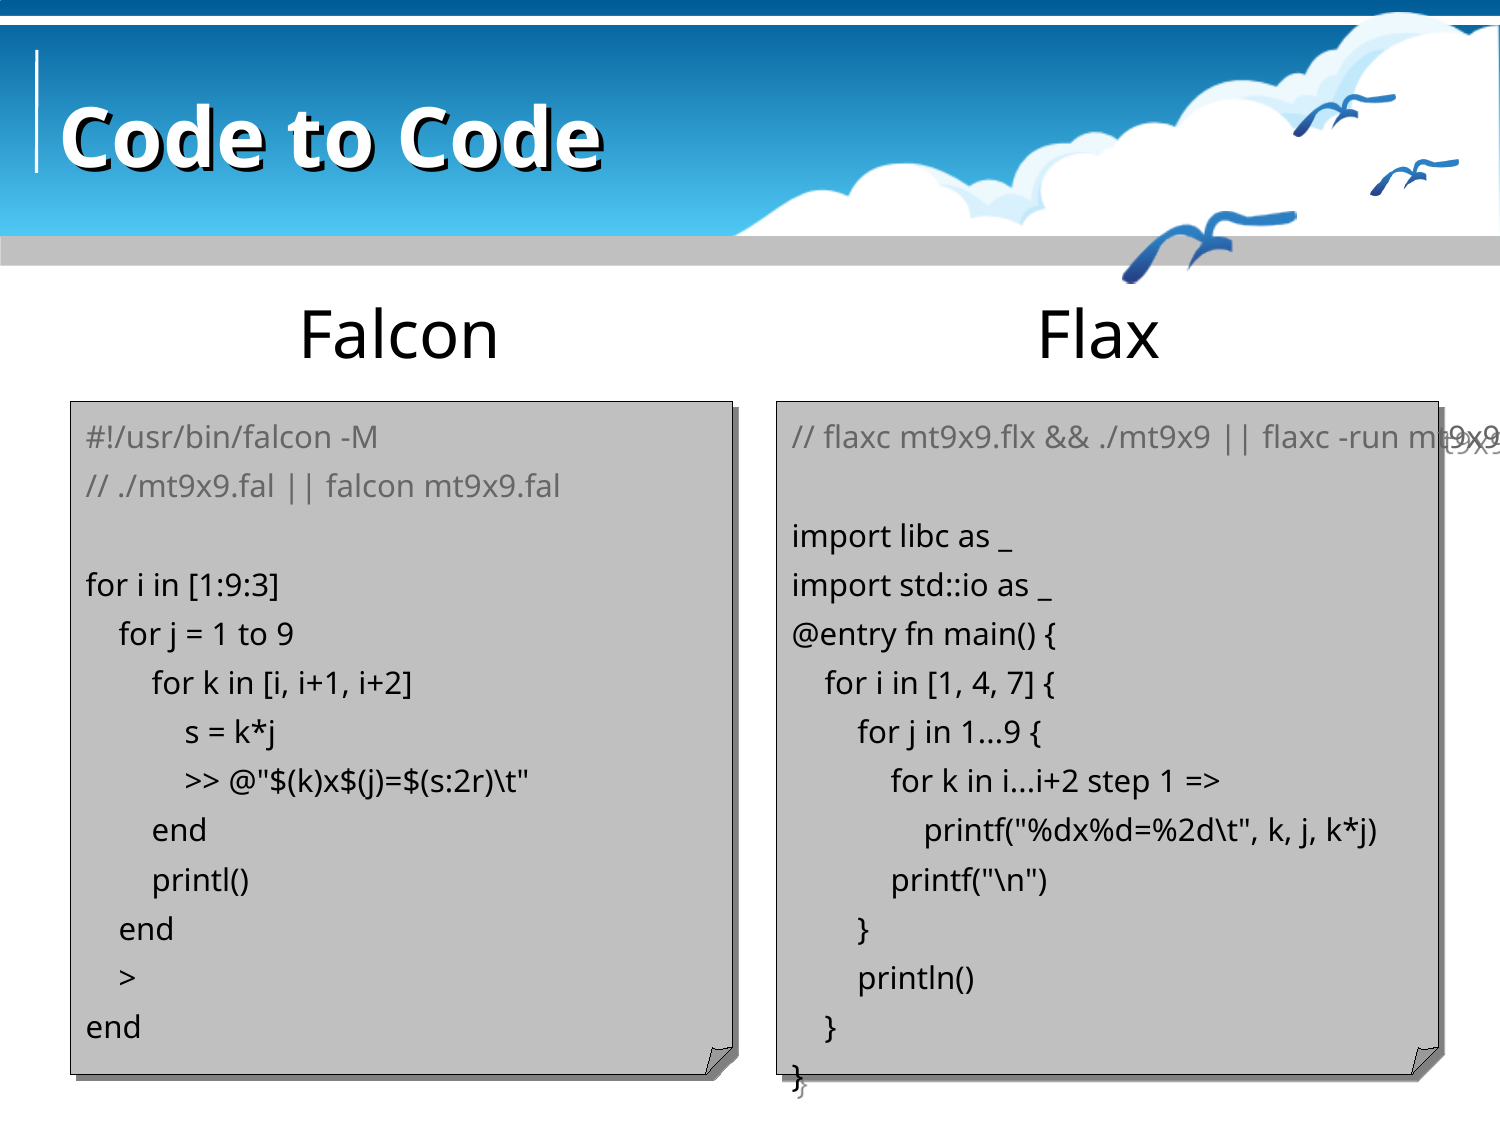

# Code to Code
Flax
Falcon
#!/usr/bin/falcon -M
// ./mt9x9.fal || falcon mt9x9.fal
for i in [1:9:3]
 for j = 1 to 9
 for k in [i, i+1, i+2]
 s = k*j
 >> @"$(k)x$(j)=$(s:2r)\t"
 end
 printl()
 end
 >
end
// flaxc mt9x9.flx && ./mt9x9 || flaxc -run mt9x9.flx
import libc as _
import std::io as _
@entry fn main() {
 for i in [1, 4, 7] {
 for j in 1...9 {
 for k in i...i+2 step 1 =>
 printf("%dx%d=%2d\t", k, j, k*j)
 printf("\n")
 }
 println()
 }
}